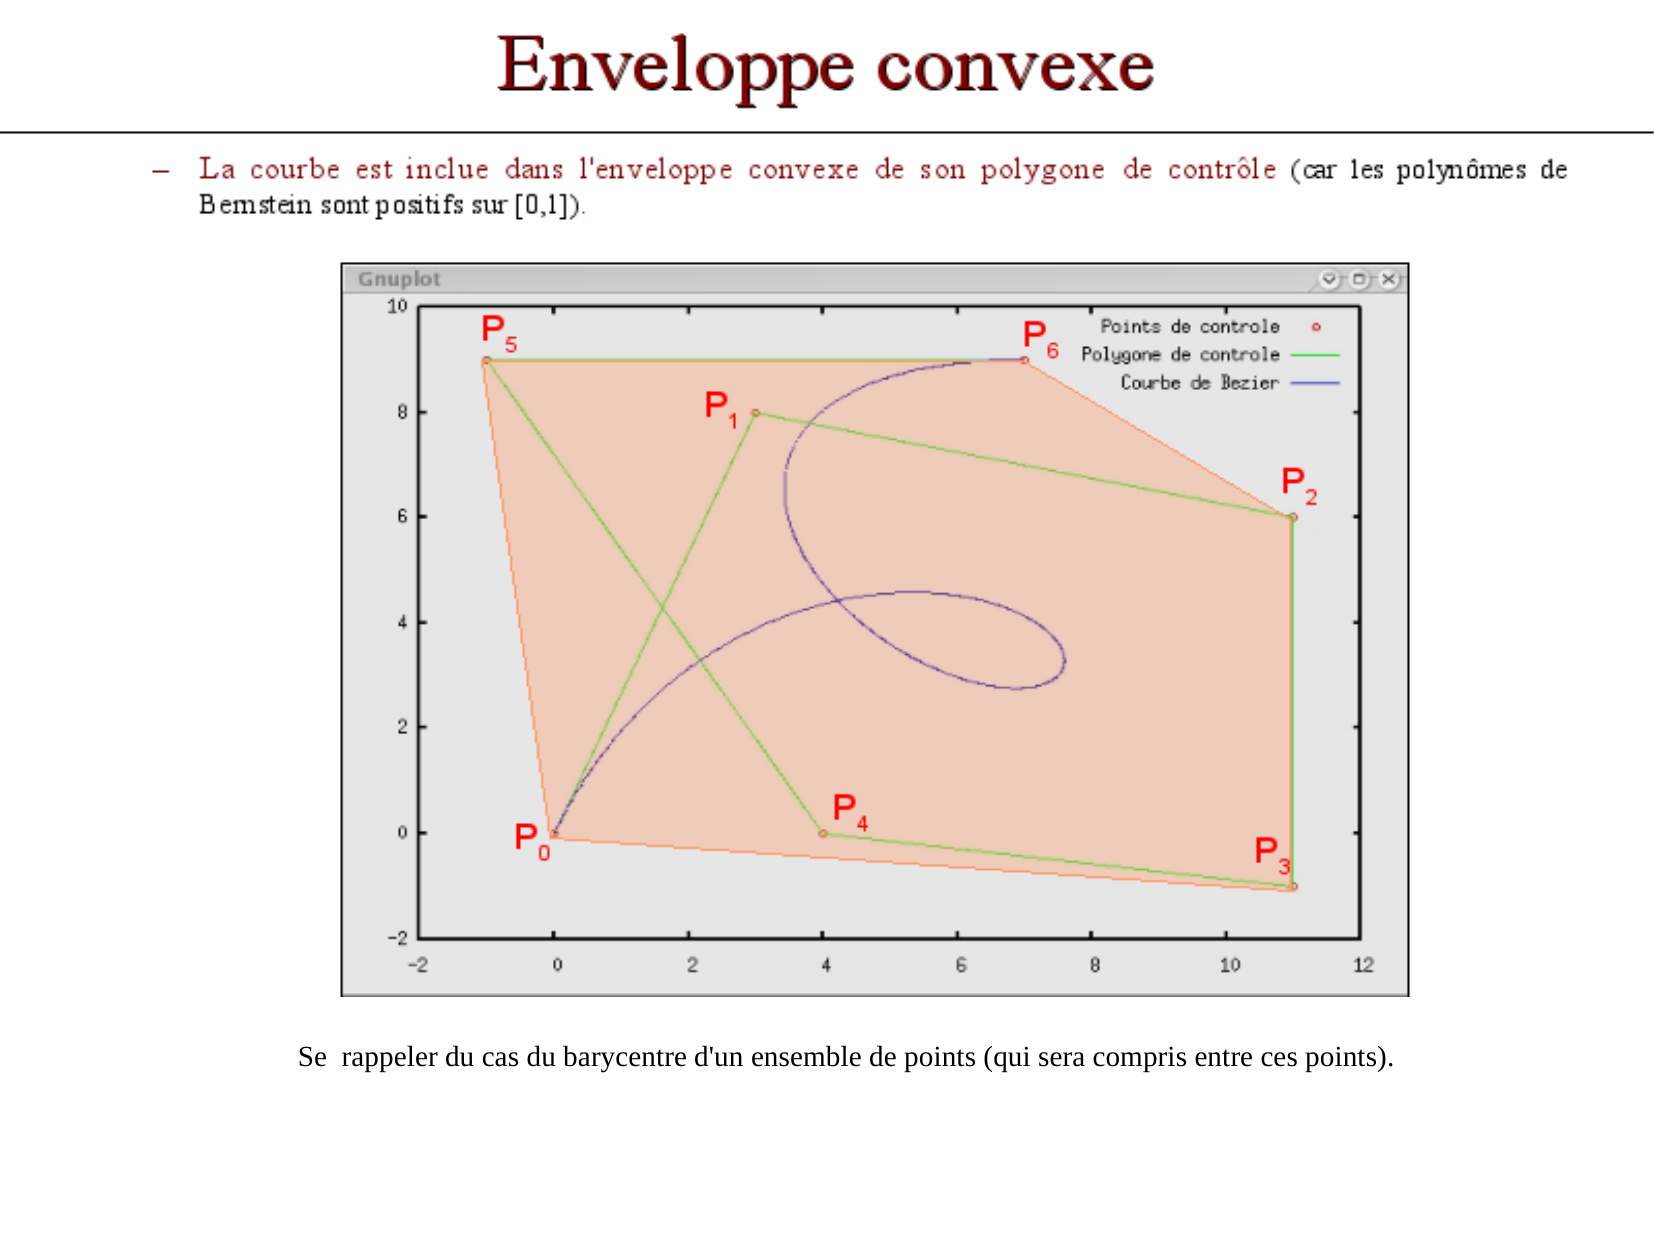

#
Se rappeler du cas du barycentre d'un ensemble de points (qui sera compris entre ces points).